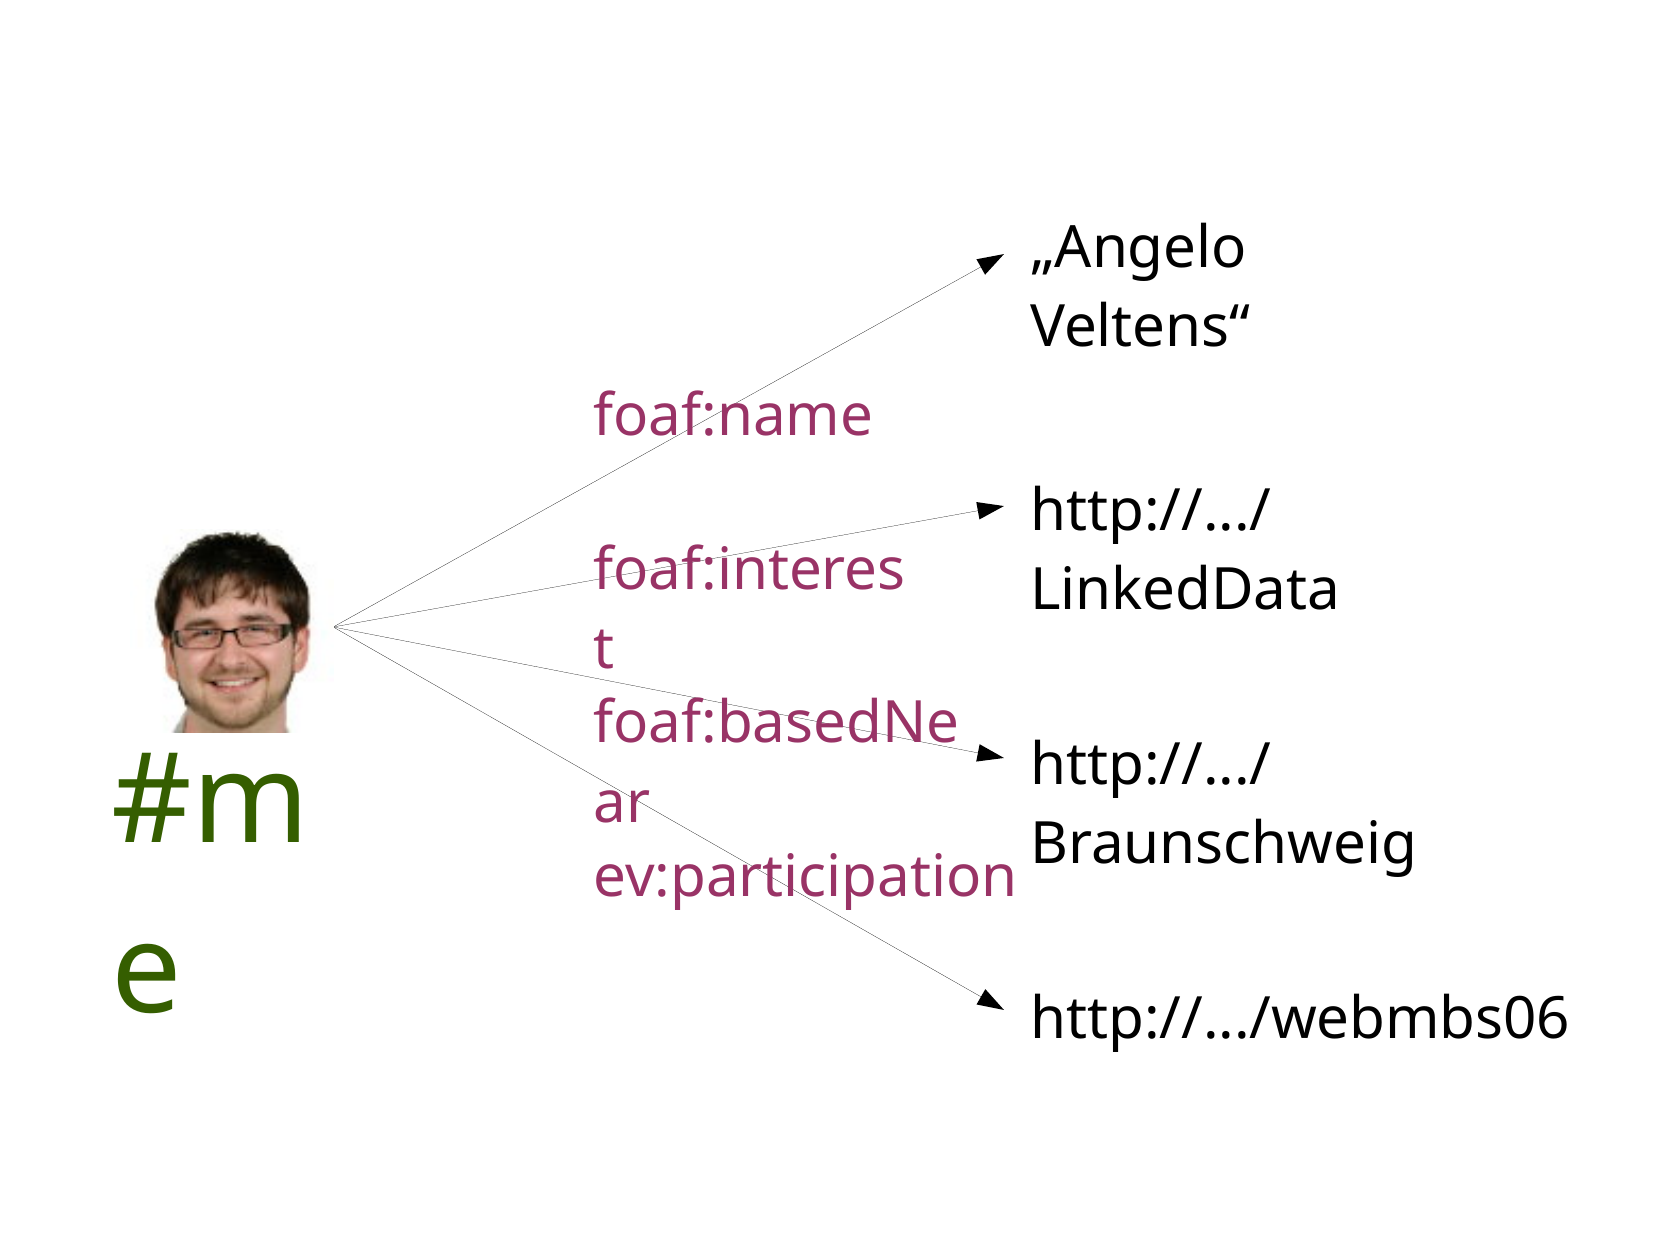

„Angelo Veltens“
foaf:name
http://.../LinkedData
foaf:interest
foaf:basedNear
#me
http://.../Braunschweig
ev:participation
http://.../webmbs06